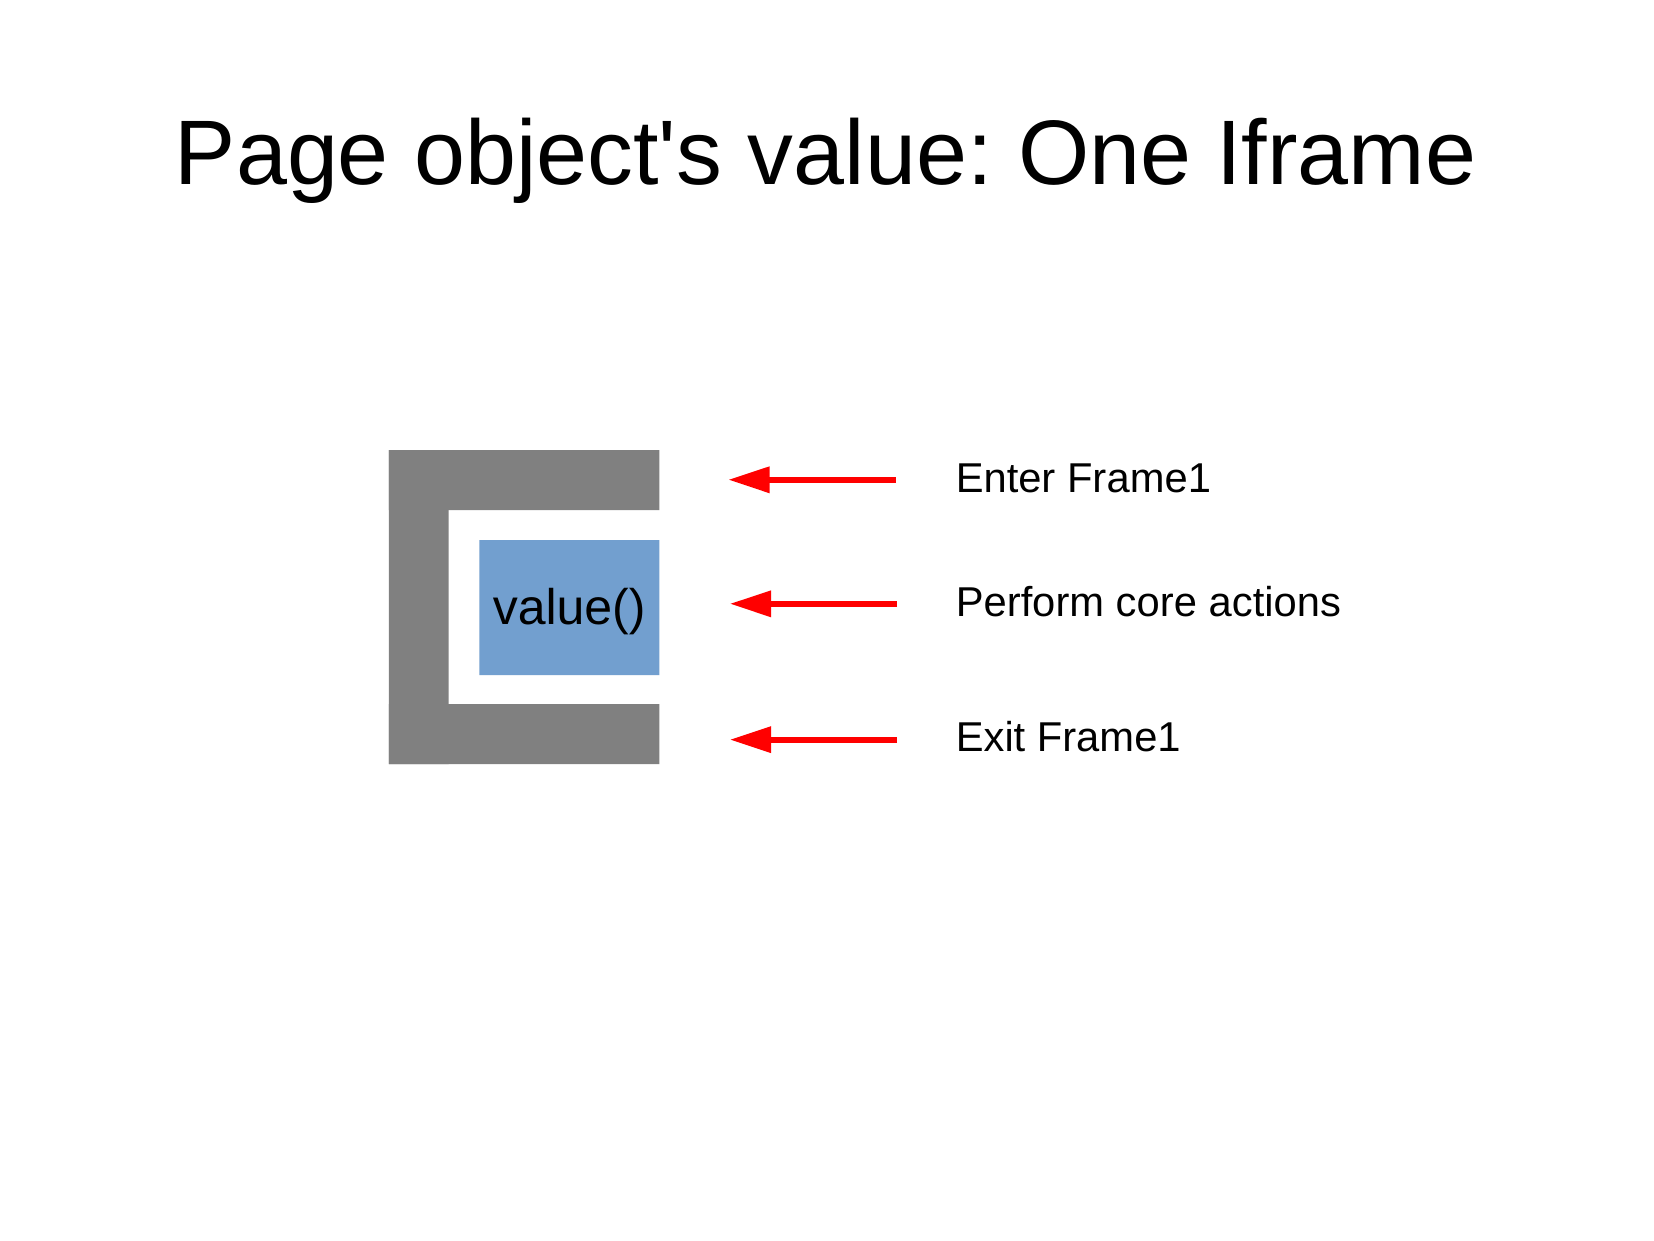

# Page object's value: One Iframe
Enter Frame1
value()
Perform core actions
Exit Frame1